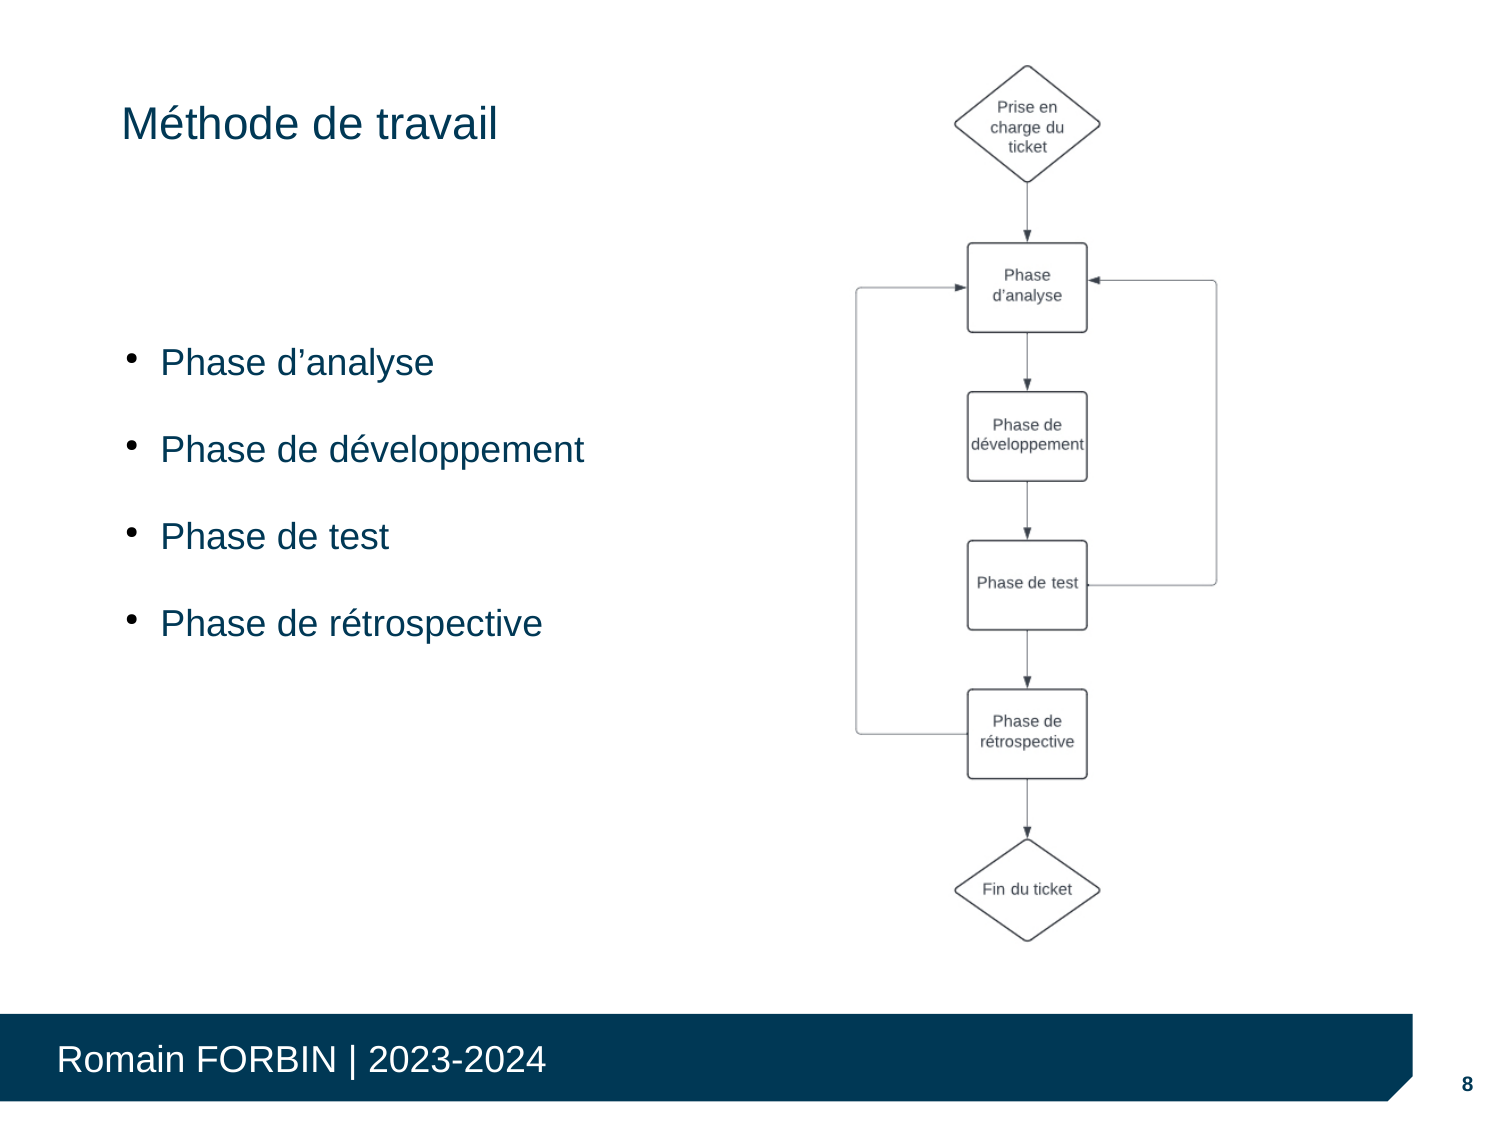

# Méthode de travail
Phase d’analyse
Phase de développement
Phase de test
Phase de rétrospective